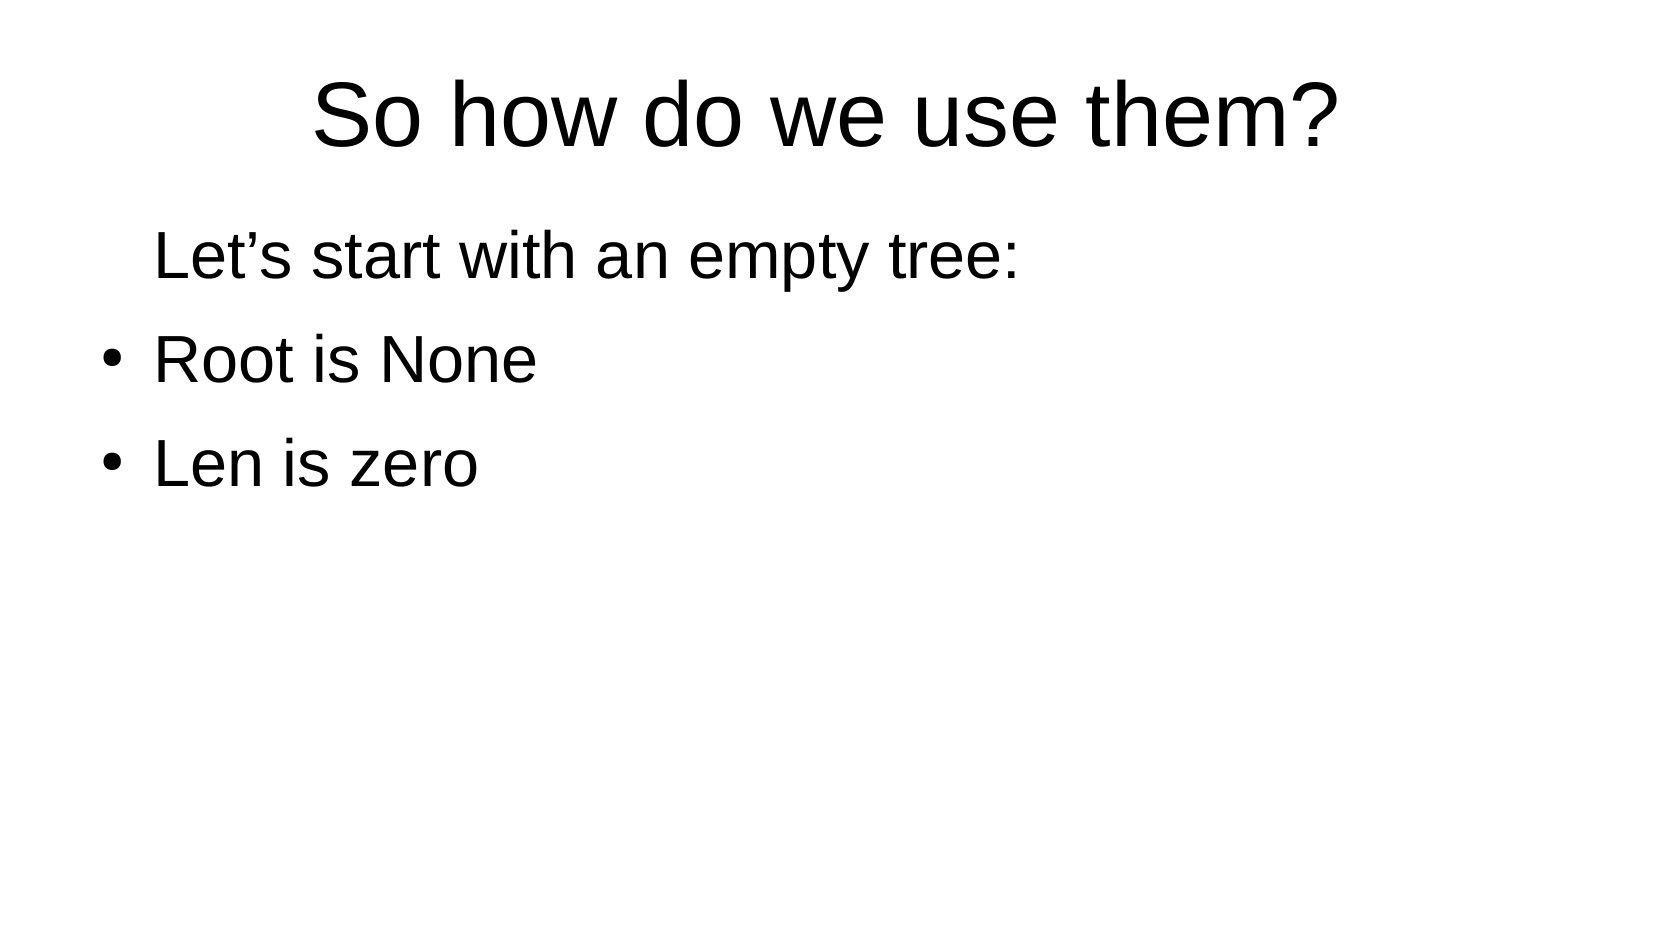

# So how do we use them?
Let’s start with an empty tree:
Root is None
Len is zero